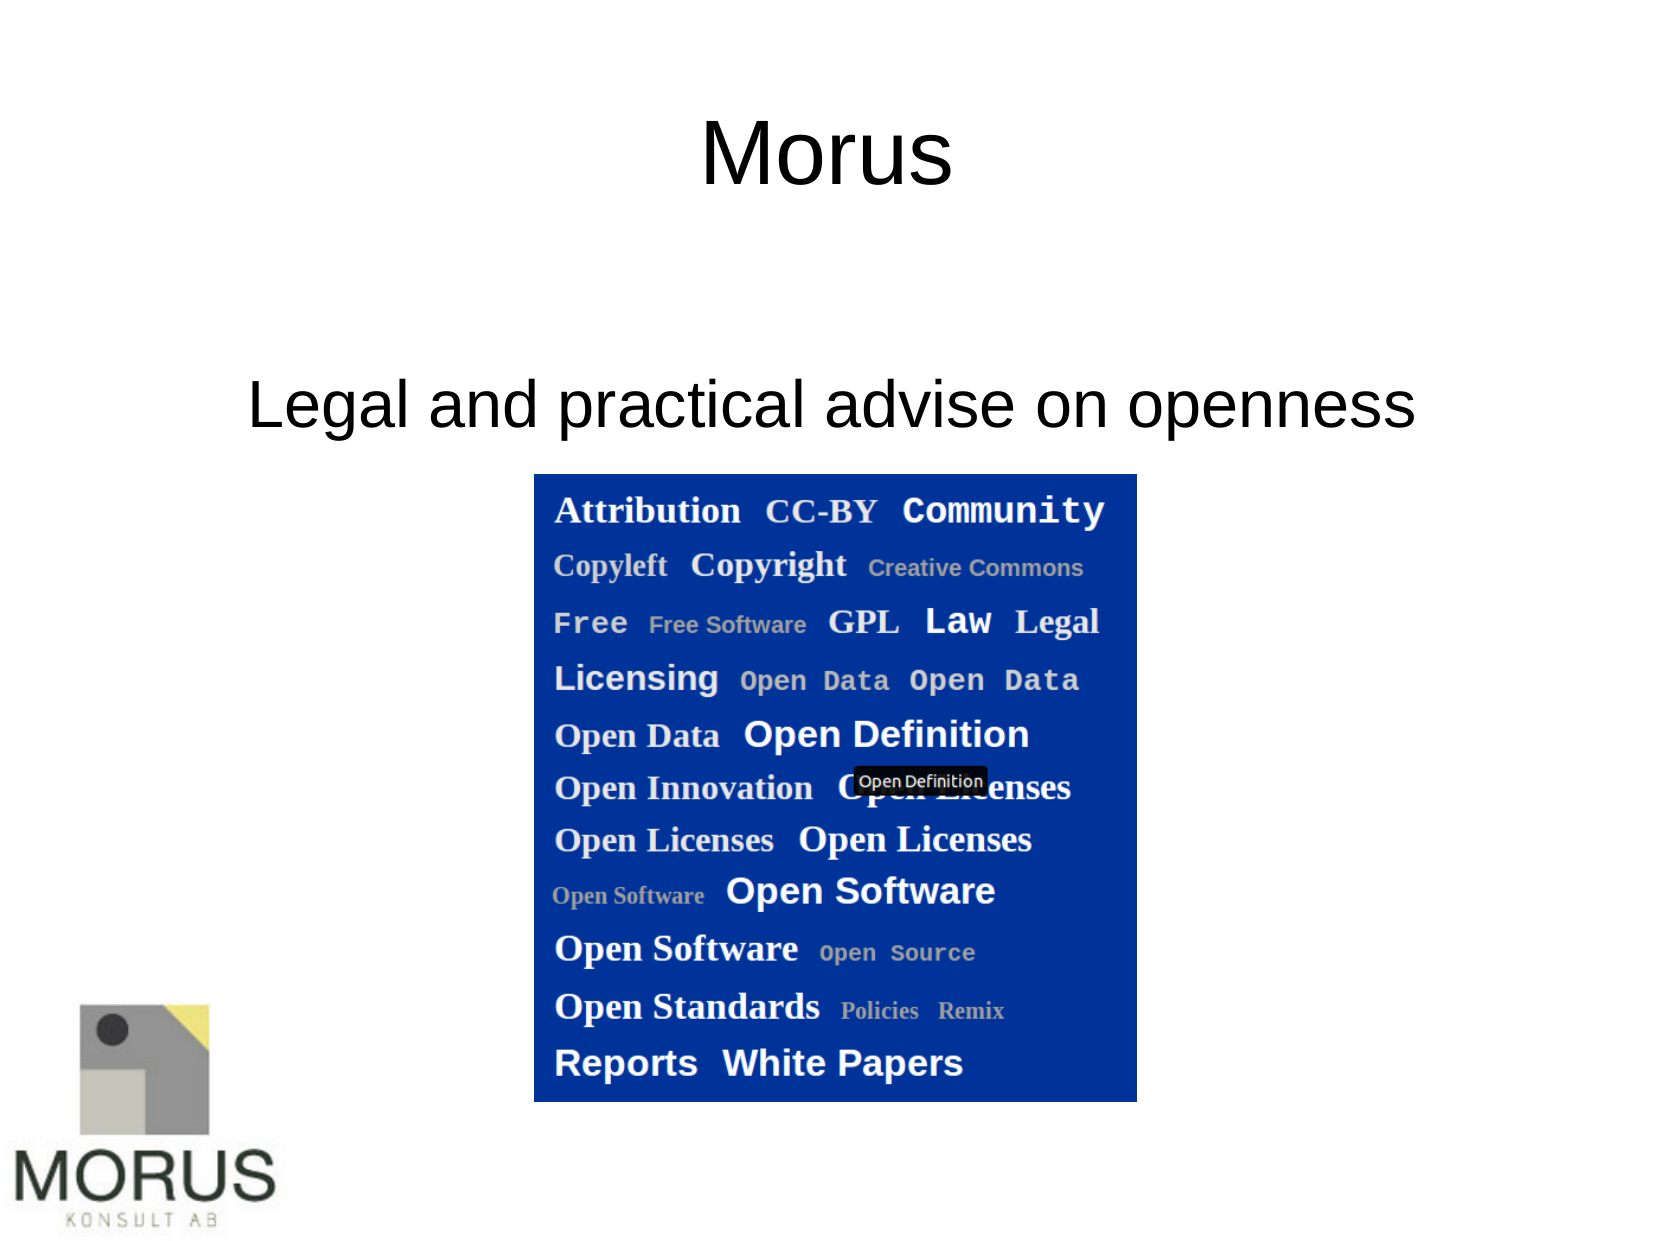

Legal and practical advise on openness
# Morus